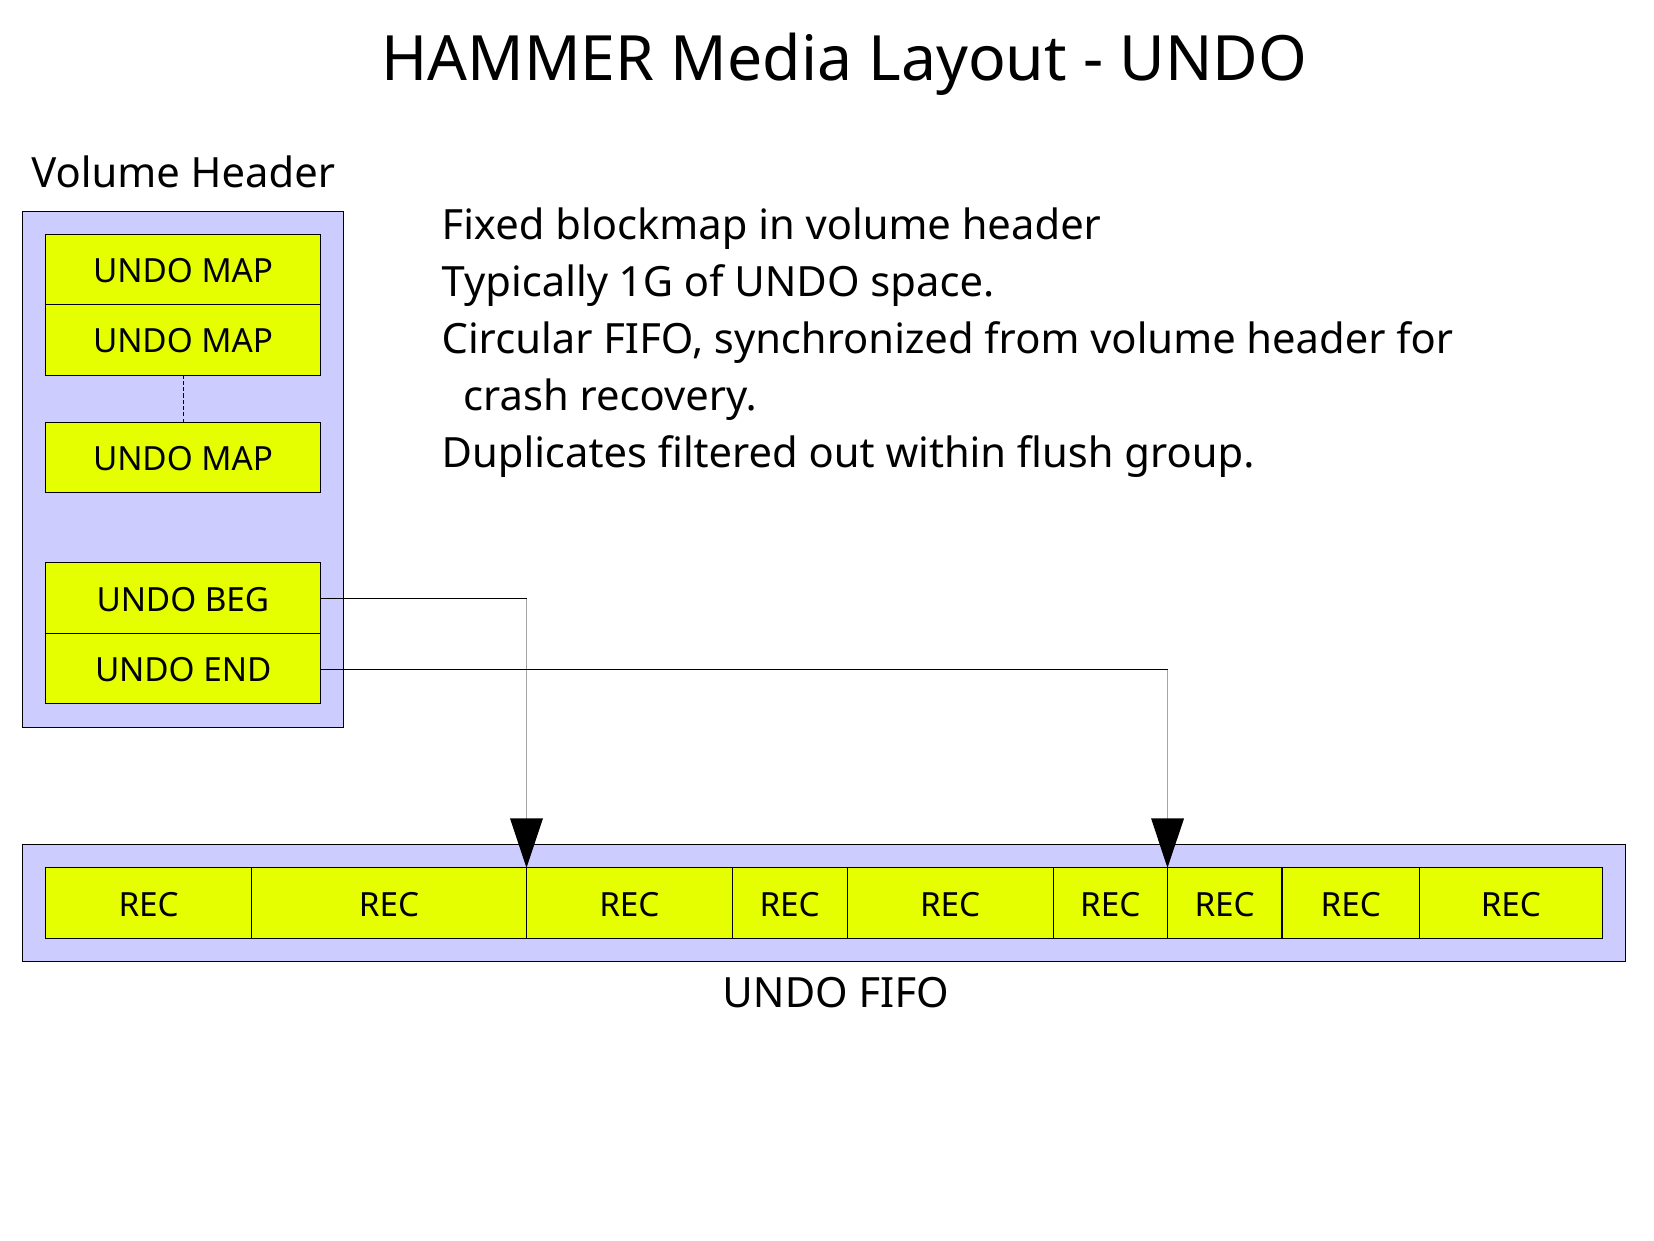

HAMMER Media Layout - UNDO
Volume Header
Fixed blockmap in volume header
Typically 1G of UNDO space.
Circular FIFO, synchronized from volume header for
 crash recovery.
Duplicates filtered out within flush group.
UNDO MAP
UNDO MAP
UNDO MAP
UNDO BEG
UNDO END
REC
REC
REC
REC
REC
REC
REC
REC
REC
UNDO FIFO